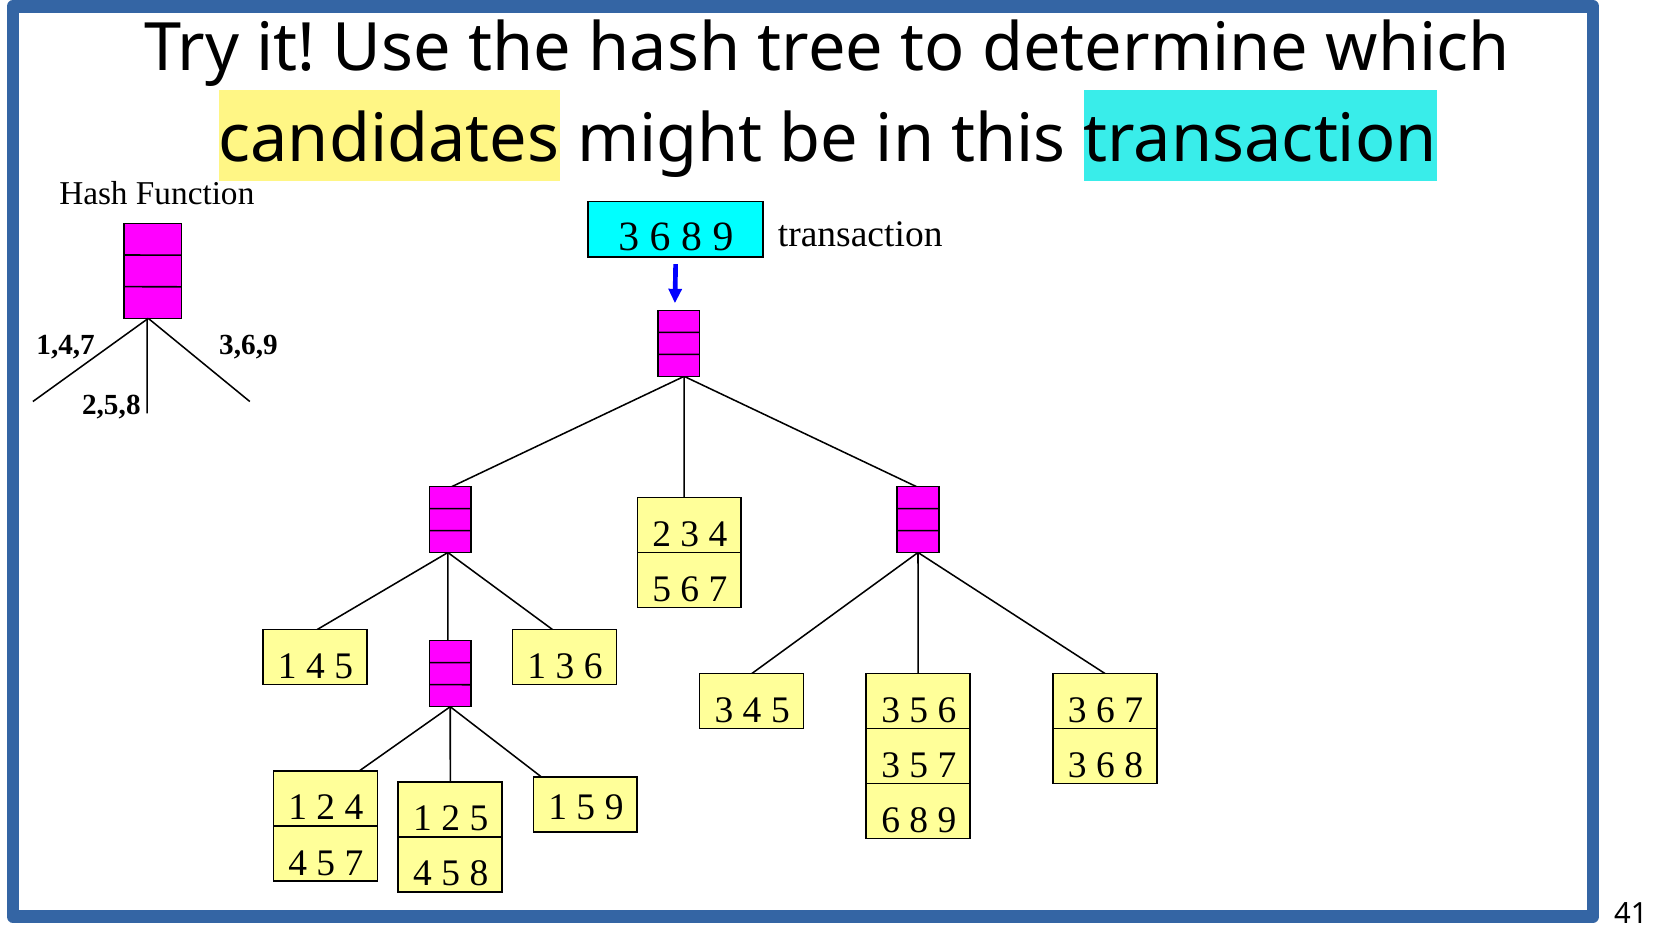

# Try it! Use the hash tree to determine which candidates might be in this transaction
Hash Function
3,6,9
2,5,8
1,4,7
3 6 8 9
transaction
2 3 4
5 6 7
1 4 5
1 3 6
3 5 6
3 5 7
3 6 7
3 4 5
3 6 8
1 2 4
1 5 9
1 2 5
6 8 9
4 5 7
4 5 8
41